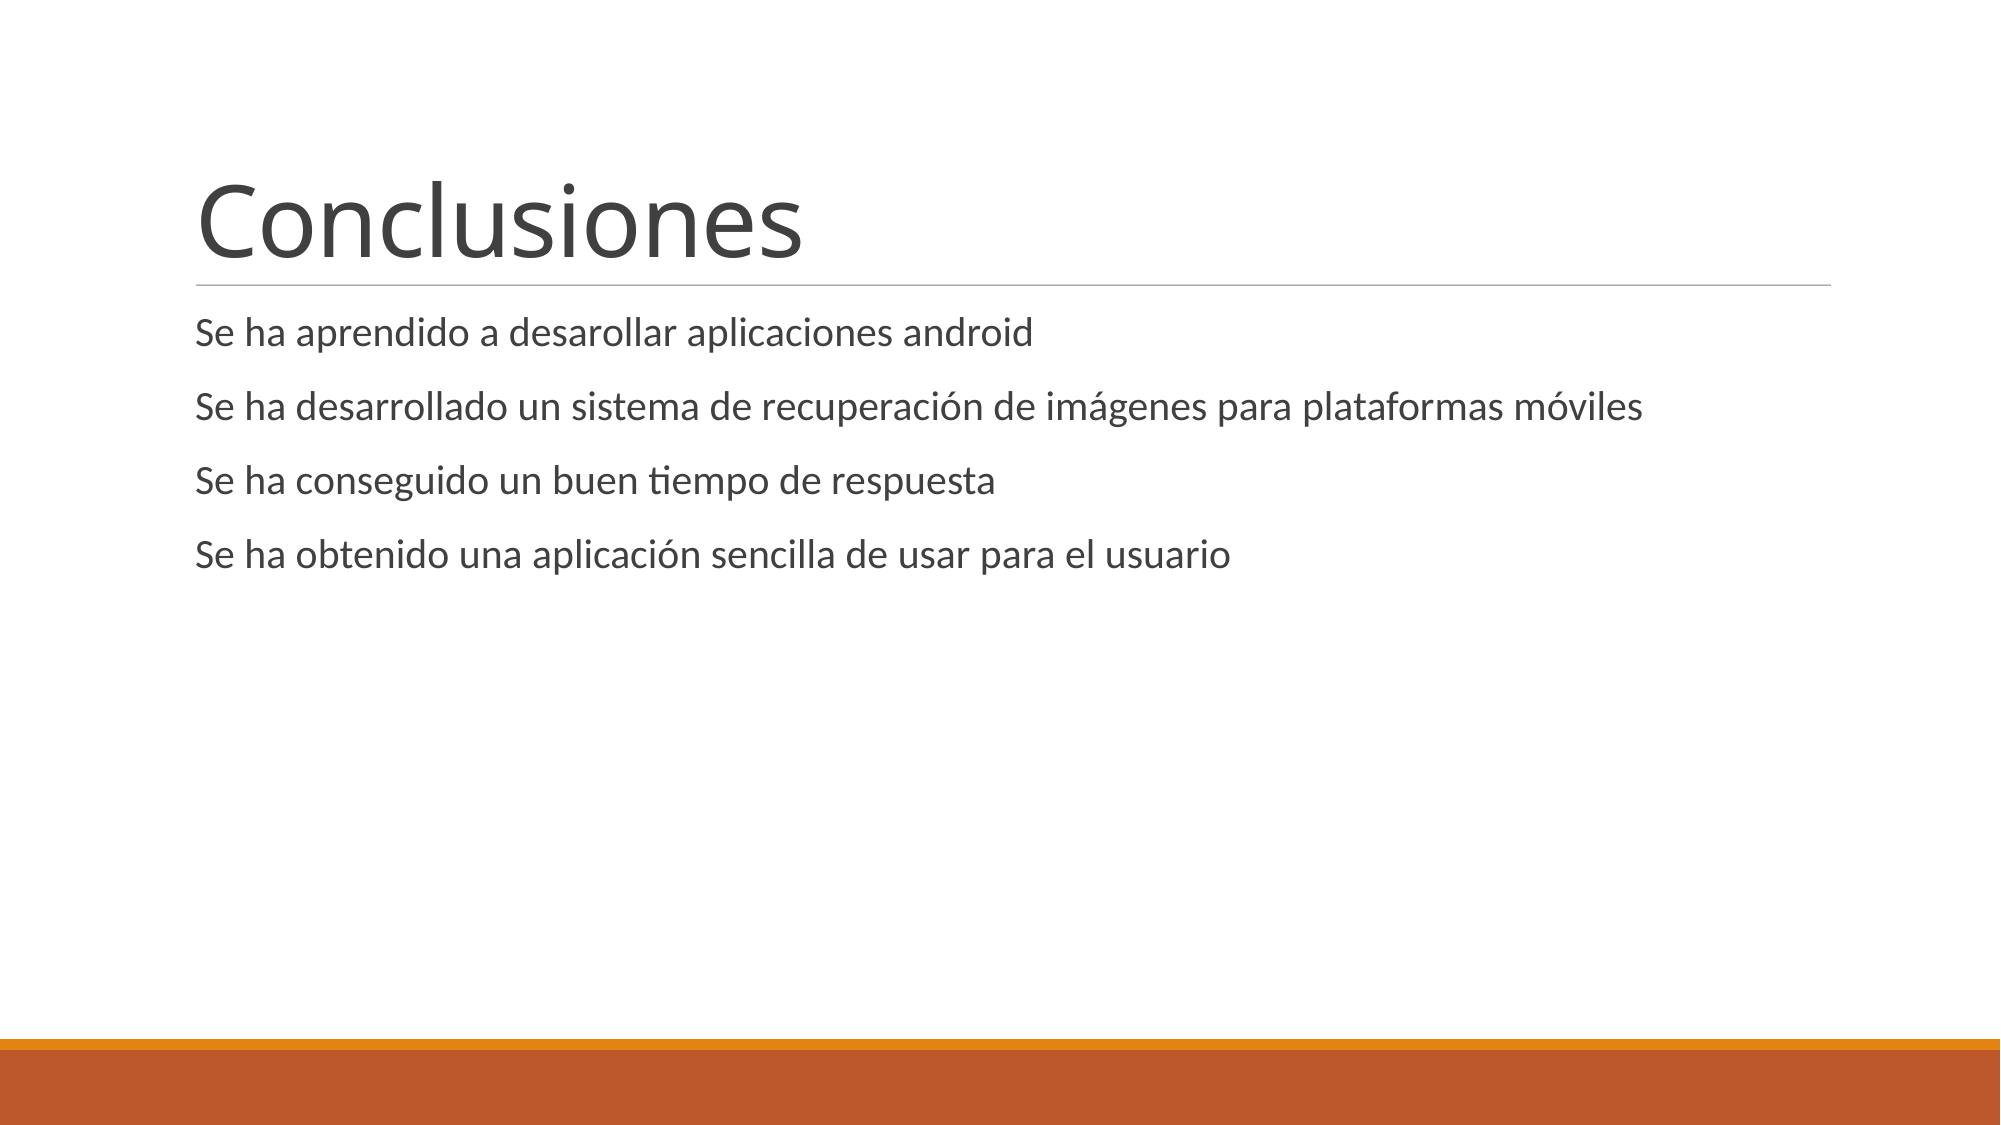

# Conclusiones
Se ha aprendido a desarollar aplicaciones android
Se ha desarrollado un sistema de recuperación de imágenes para plataformas móviles
Se ha conseguido un buen tiempo de respuesta
Se ha obtenido una aplicación sencilla de usar para el usuario